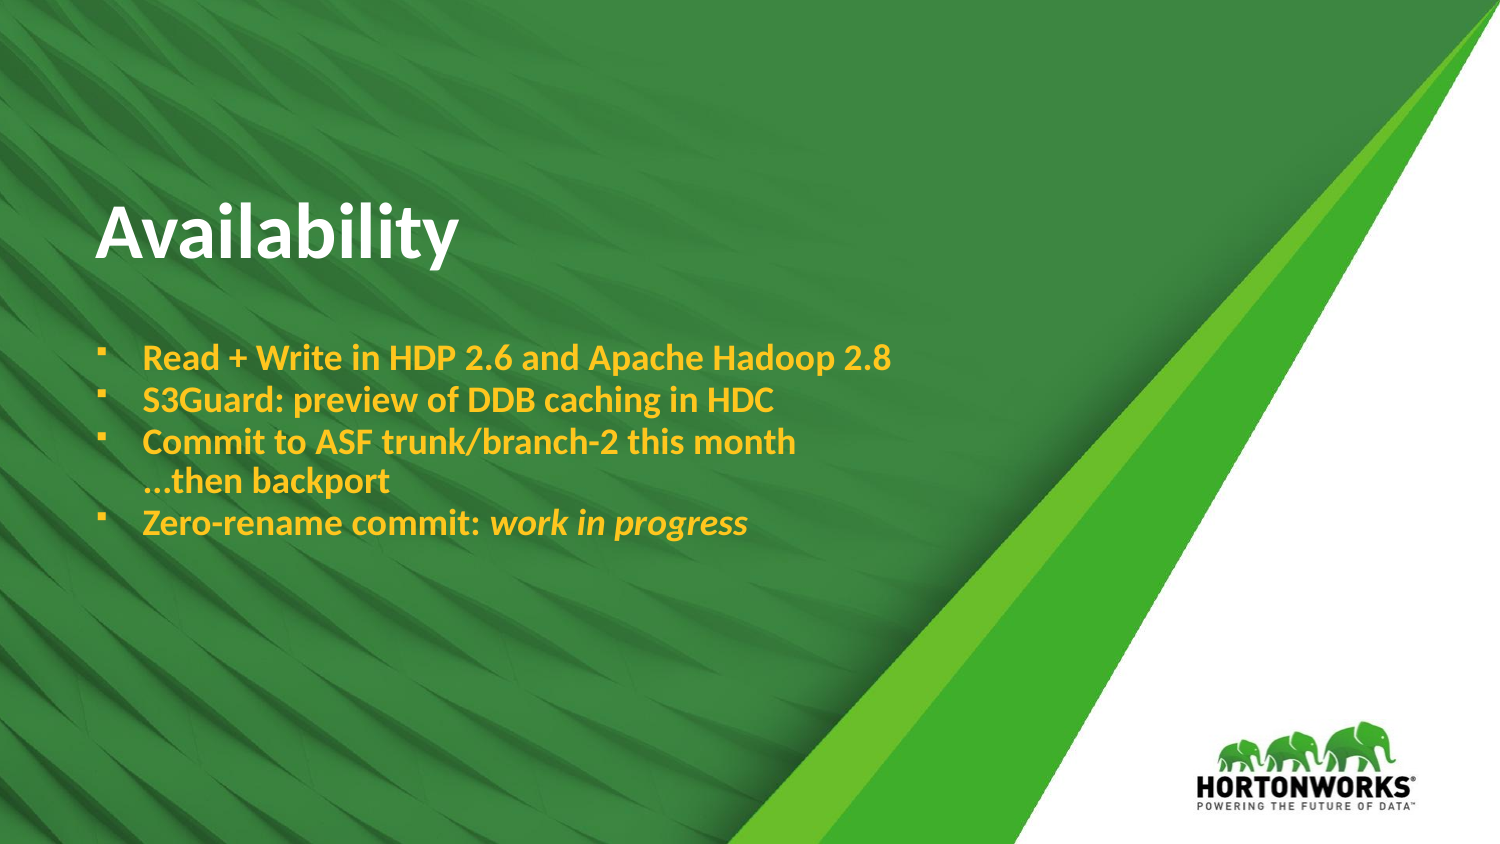

# Availability
Read + Write in HDP 2.6 and Apache Hadoop 2.8
S3Guard: preview of DDB caching in HDC
Commit to ASF trunk/branch-2 this month
...then backport
Zero-rename commit: work in progress